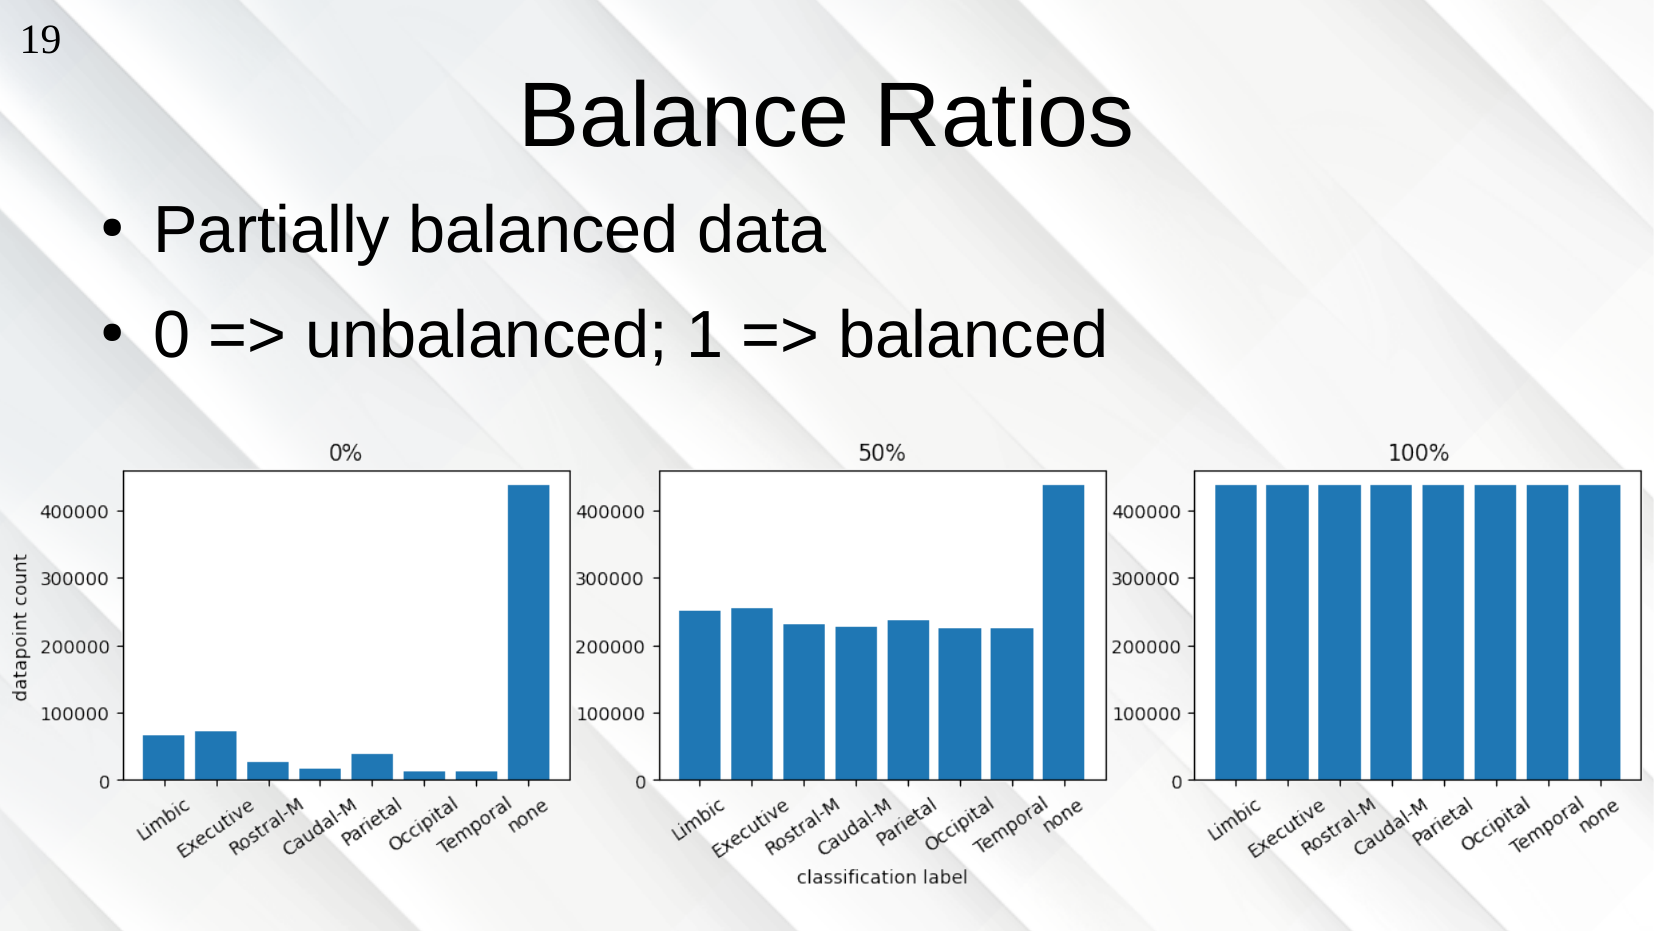

19
# Balance Ratios
Partially balanced data
0 => unbalanced; 1 => balanced